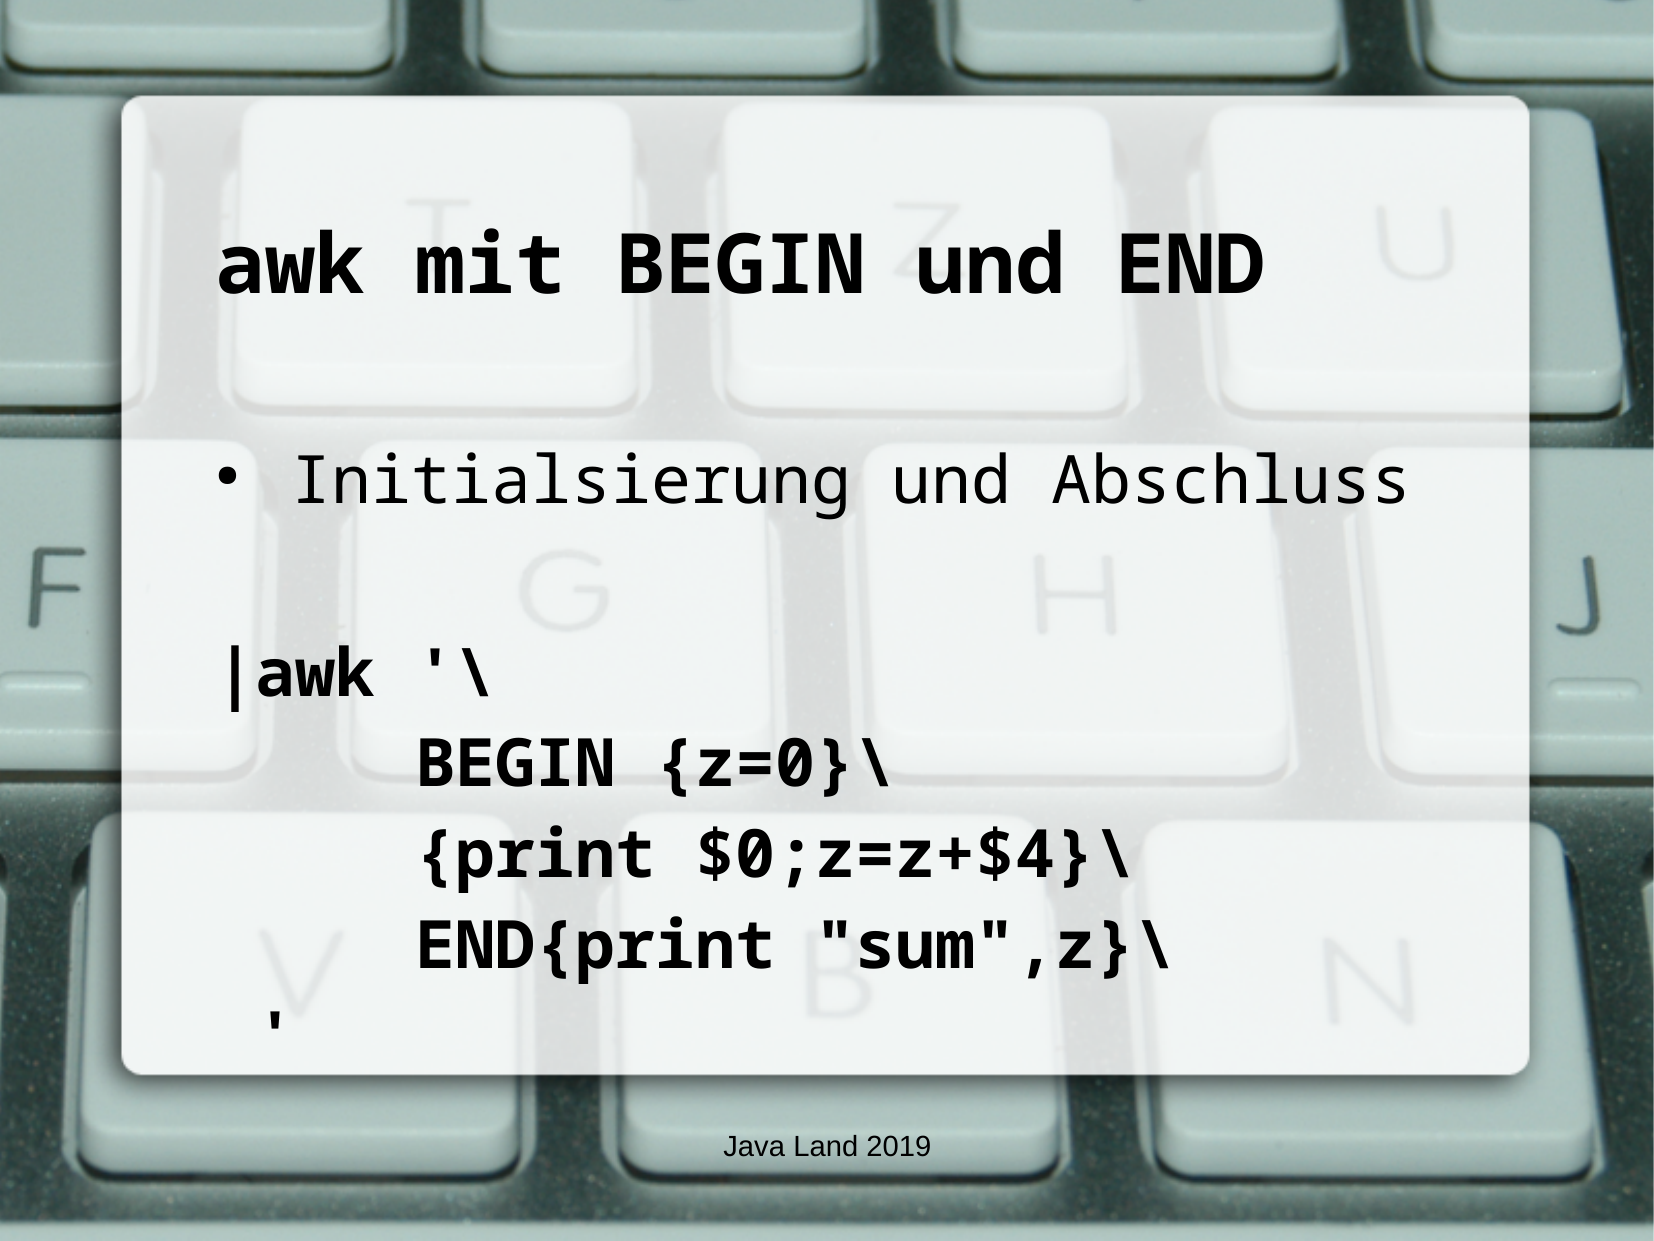

#
awk mit BEGIN und END
 Initialsierung und Abschluss
|awk '\
 BEGIN {z=0}\
 {print $0;z=z+$4}\
 END{print "sum",z}\
 '